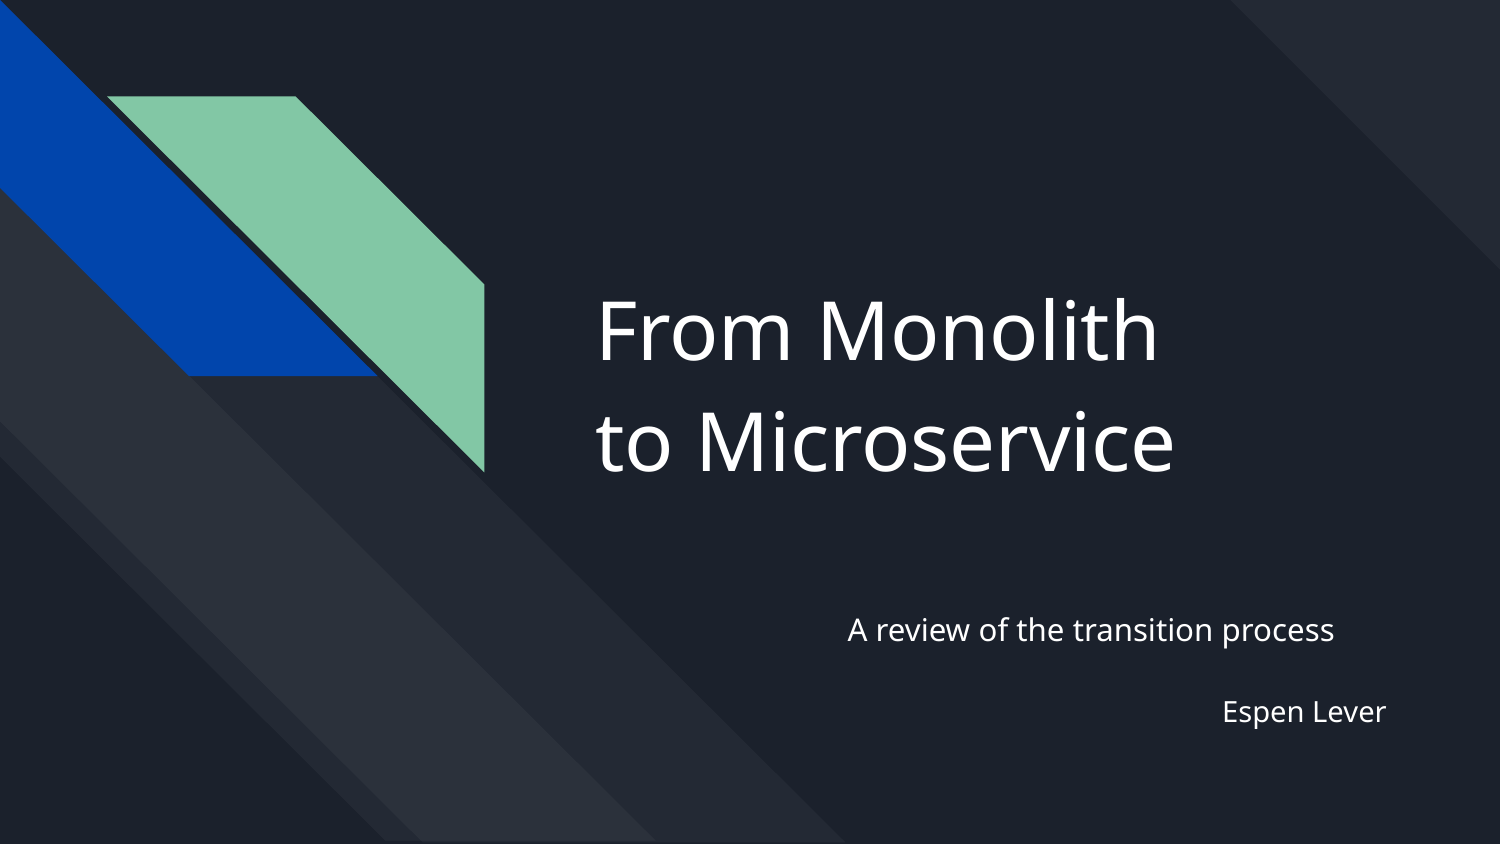

# From Monolith to Microservice
A review of the transition process
Espen Lever